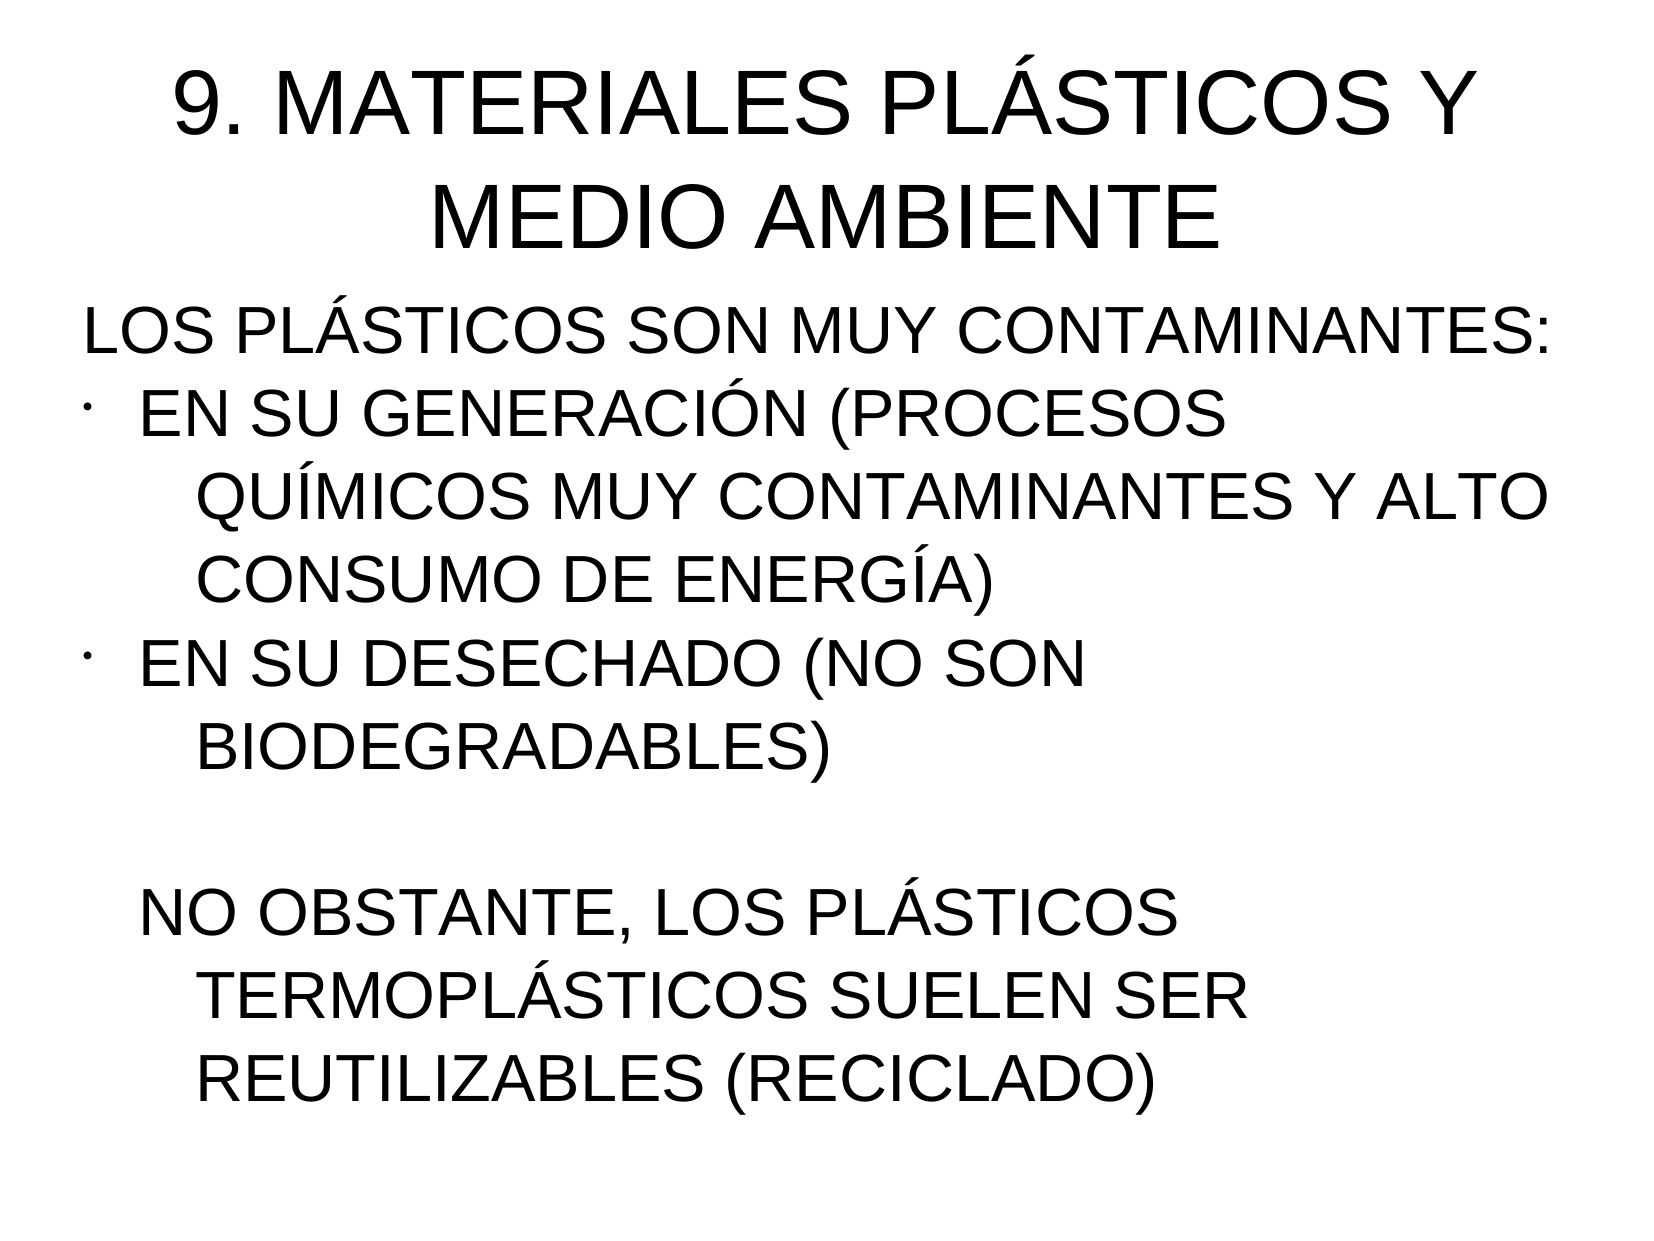

# 9. MATERIALES PLÁSTICOS Y MEDIO AMBIENTE
LOS PLÁSTICOS SON MUY CONTAMINANTES:
EN SU GENERACIÓN (PROCESOS QUÍMICOS MUY CONTAMINANTES Y ALTO CONSUMO DE ENERGÍA)
EN SU DESECHADO (NO SON BIODEGRADABLES)
NO OBSTANTE, LOS PLÁSTICOS TERMOPLÁSTICOS SUELEN SER REUTILIZABLES (RECICLADO)